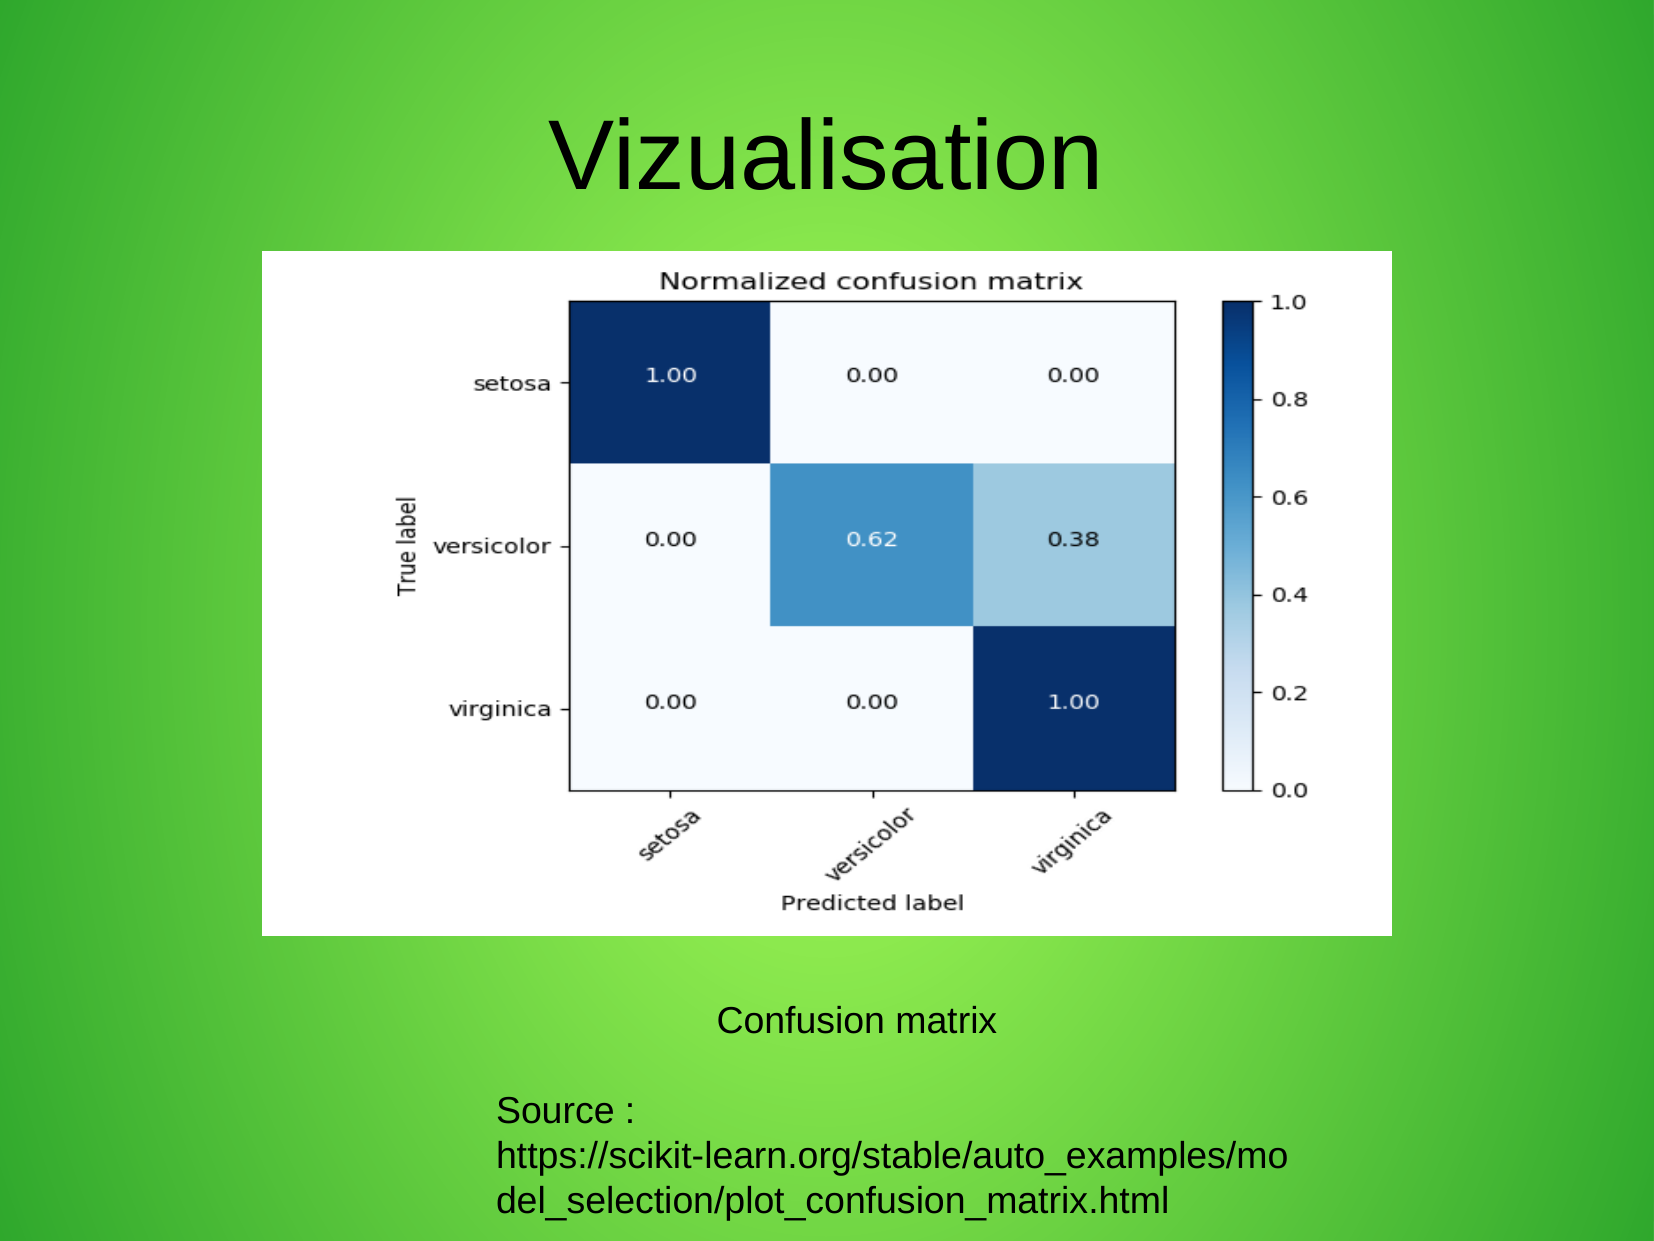

# Vizualisation
 Confusion matrix
Source : https://scikit-learn.org/stable/auto_examples/model_selection/plot_confusion_matrix.html